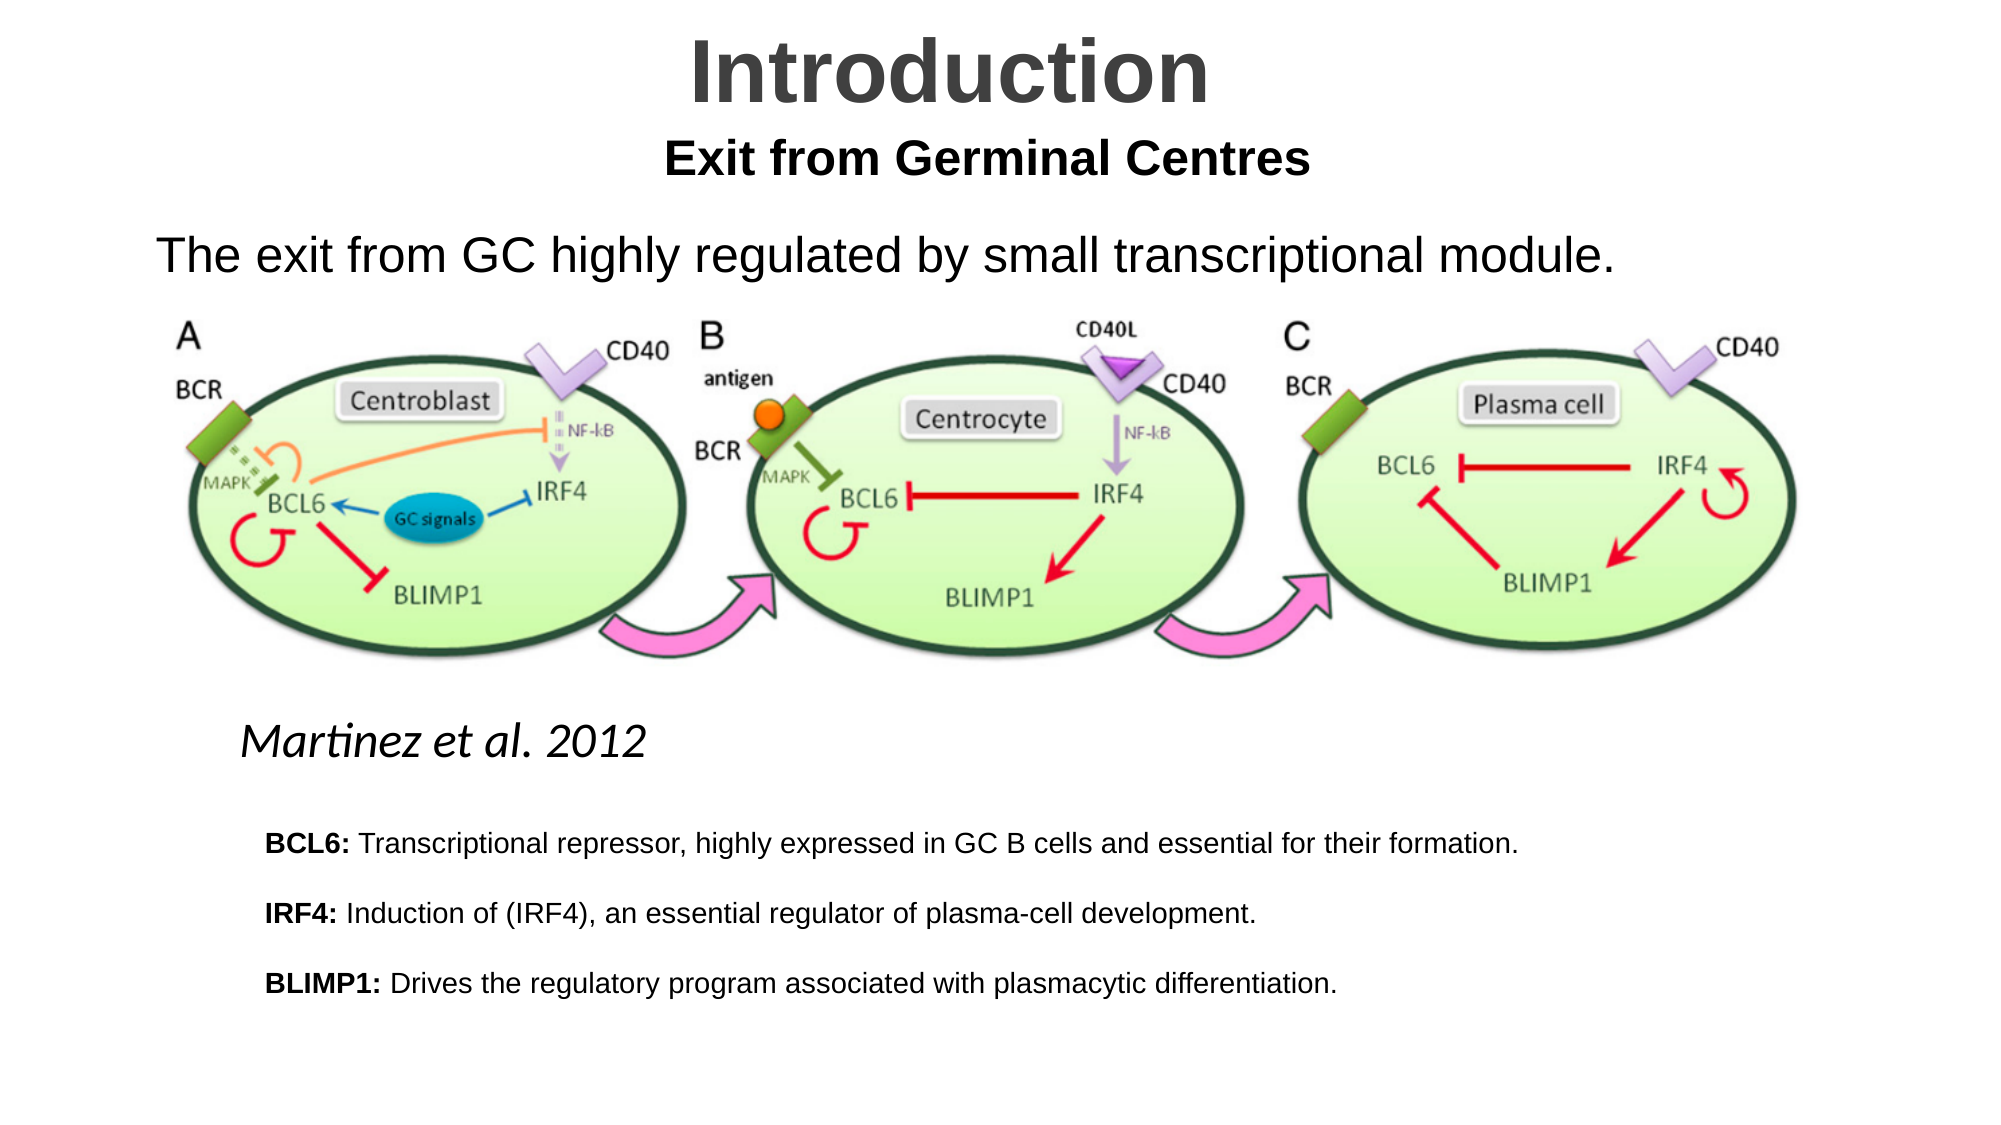

Introduction
Exit from Germinal Centres
The exit from GC highly regulated by small transcriptional module.
Martinez et al. 2012
BCL6: Transcriptional repressor, highly expressed in GC B cells and essential for their formation.
IRF4: Induction of (IRF4), an essential regulator of plasma-cell development.
BLIMP1: Drives the regulatory program associated with plasmacytic differentiation.